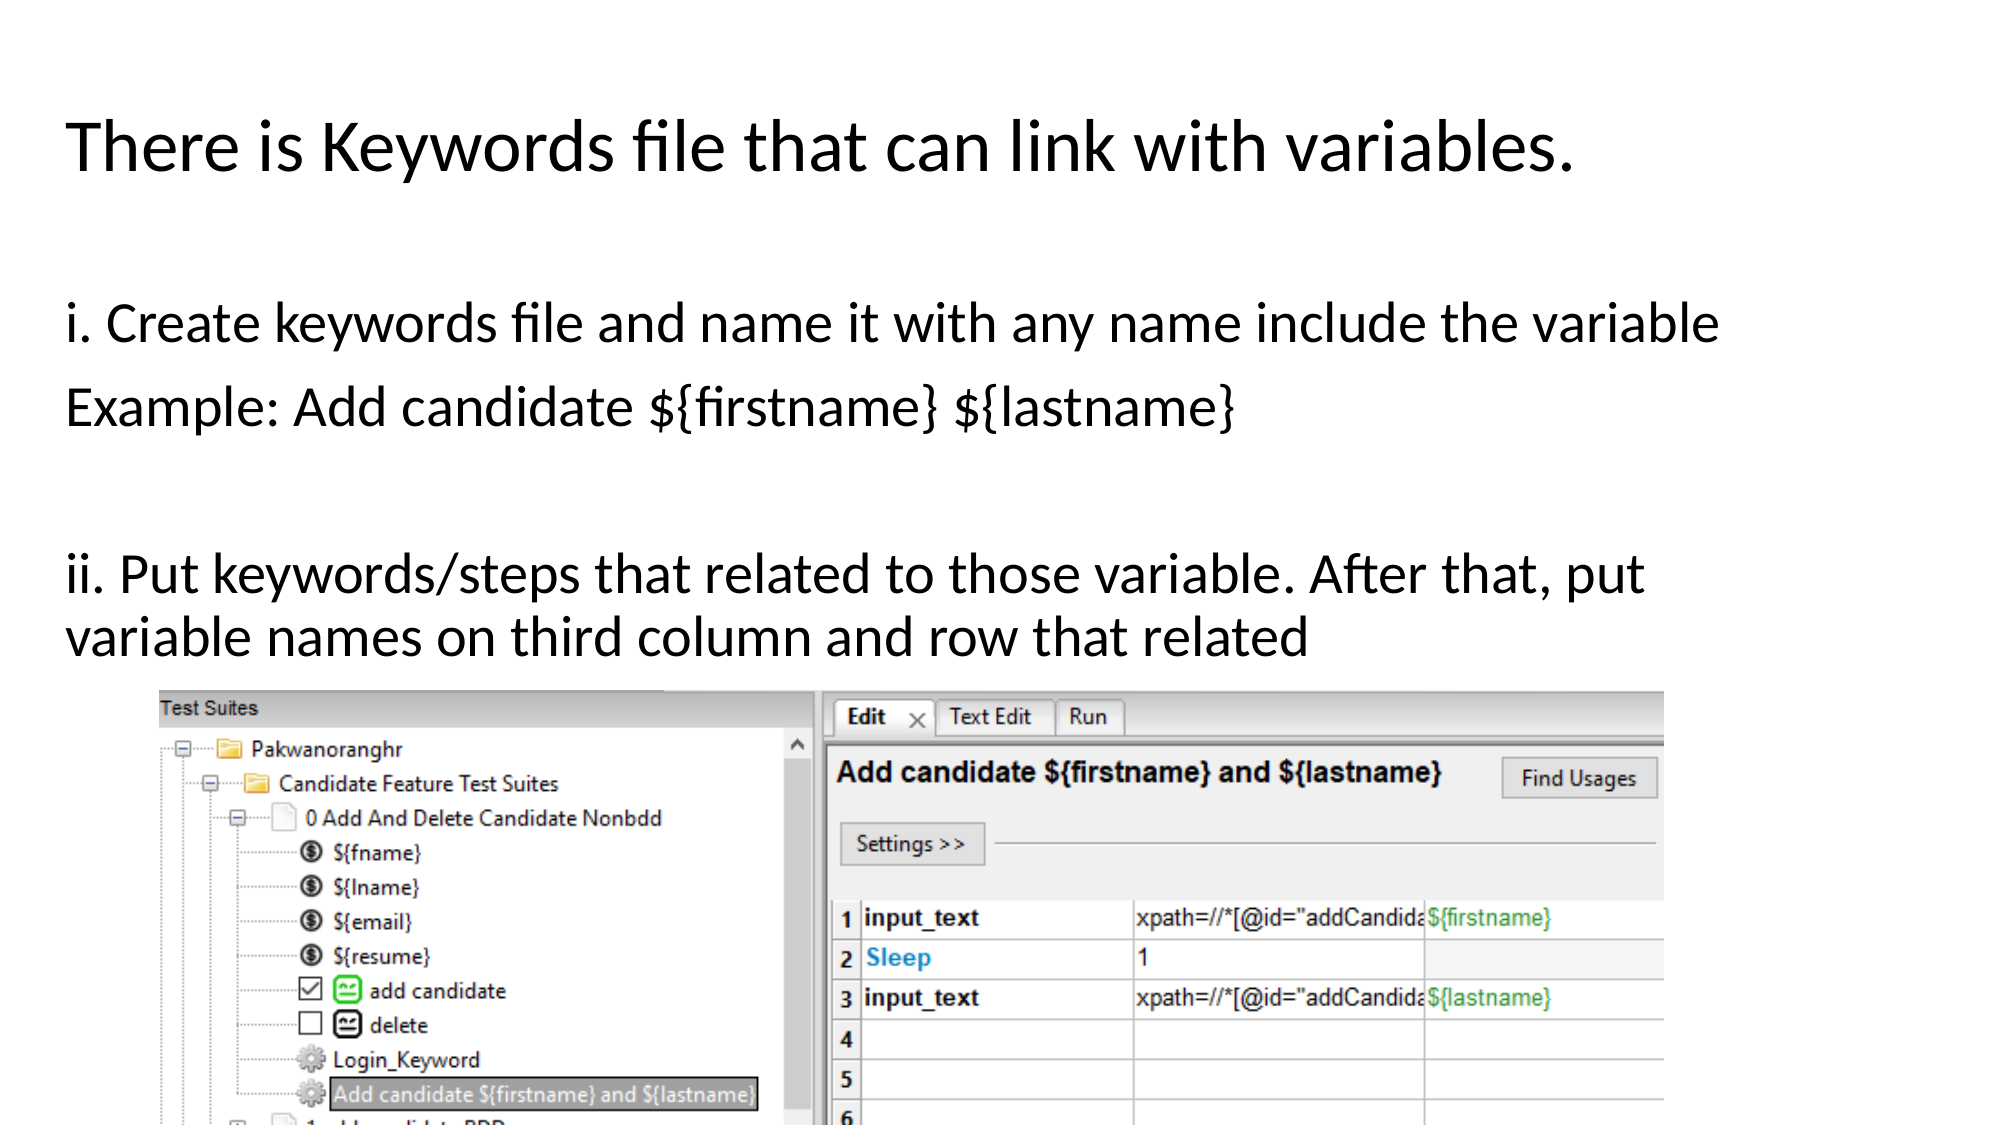

# There is Keywords file that can link with variables.
i. Create keywords file and name it with any name include the variable
Example: Add candidate ${firstname} ${lastname}
ii. Put keywords/steps that related to those variable. After that, put variable names on third column and row that related